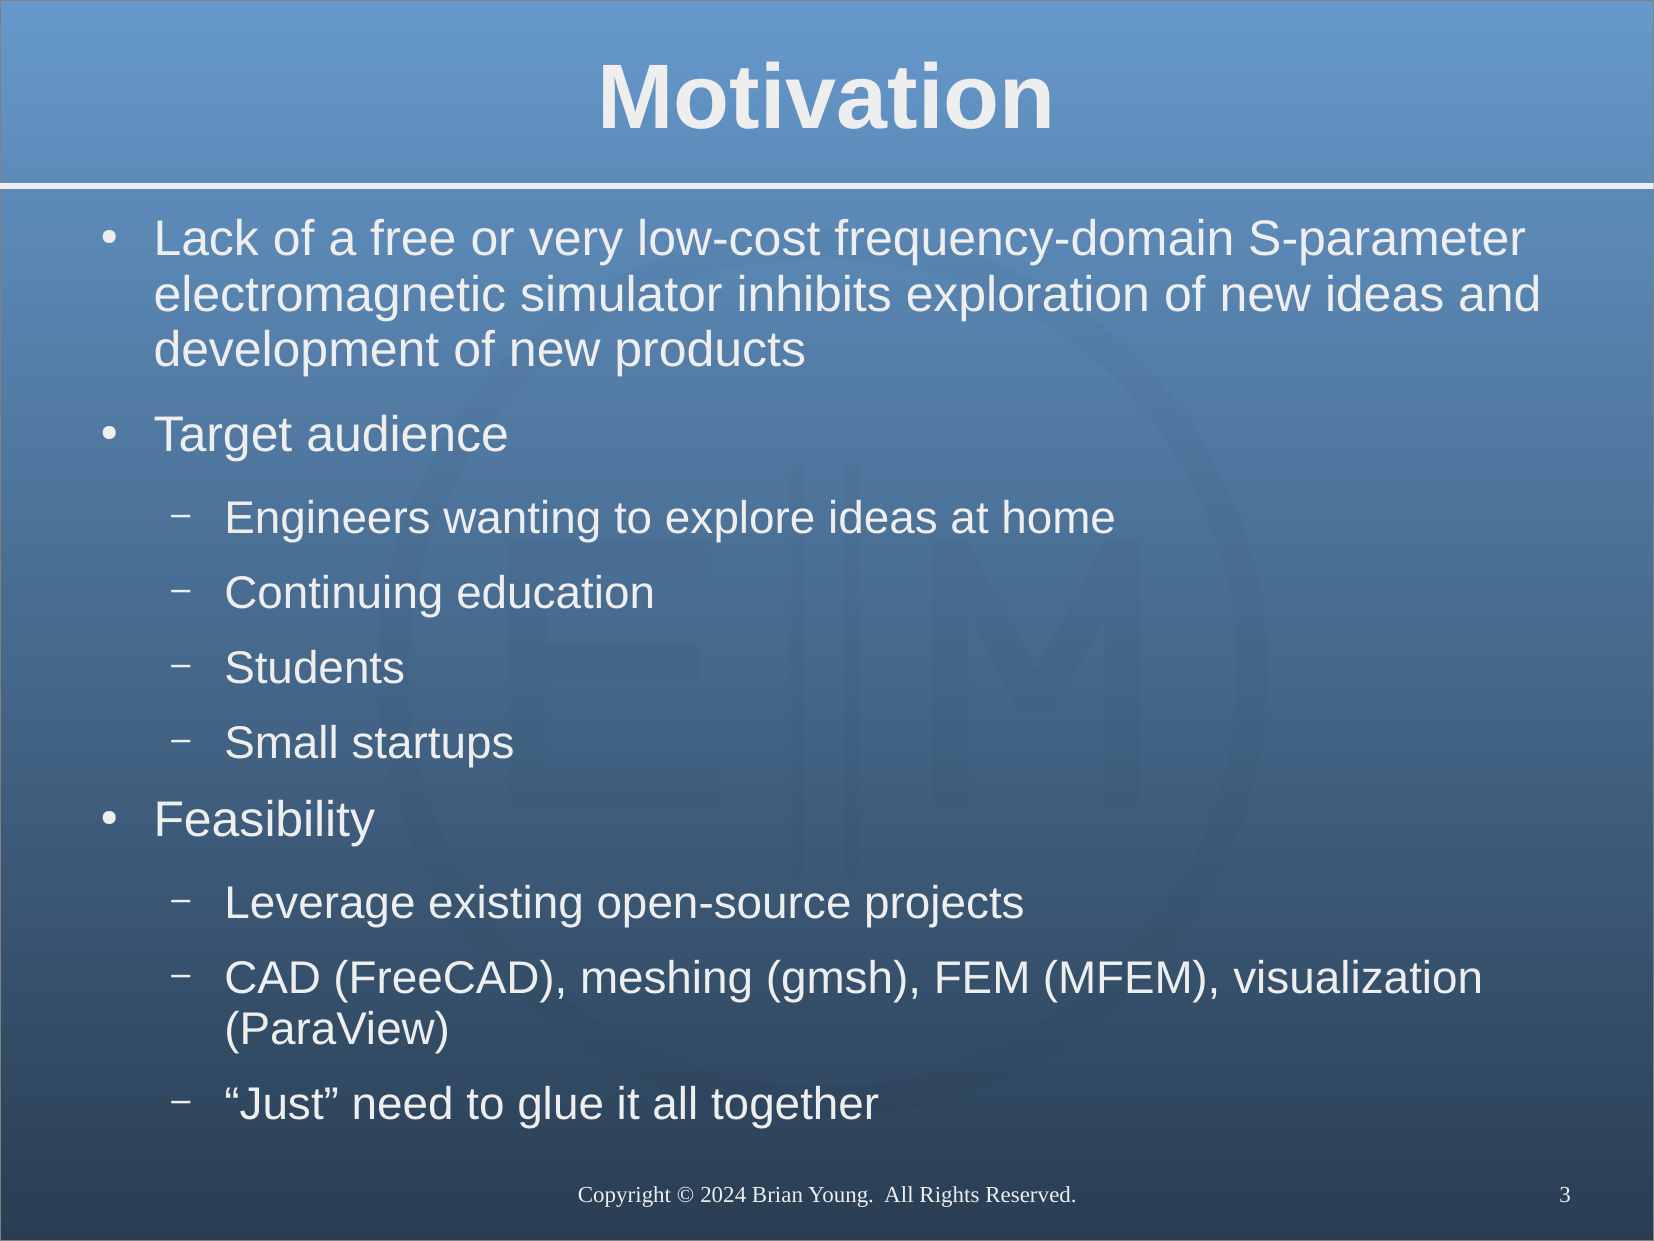

# Motivation
Lack of a free or very low-cost frequency-domain S-parameter electromagnetic simulator inhibits exploration of new ideas and development of new products
Target audience
Engineers wanting to explore ideas at home
Continuing education
Students
Small startups
Feasibility
Leverage existing open-source projects
CAD (FreeCAD), meshing (gmsh), FEM (MFEM), visualization (ParaView)
“Just” need to glue it all together
3